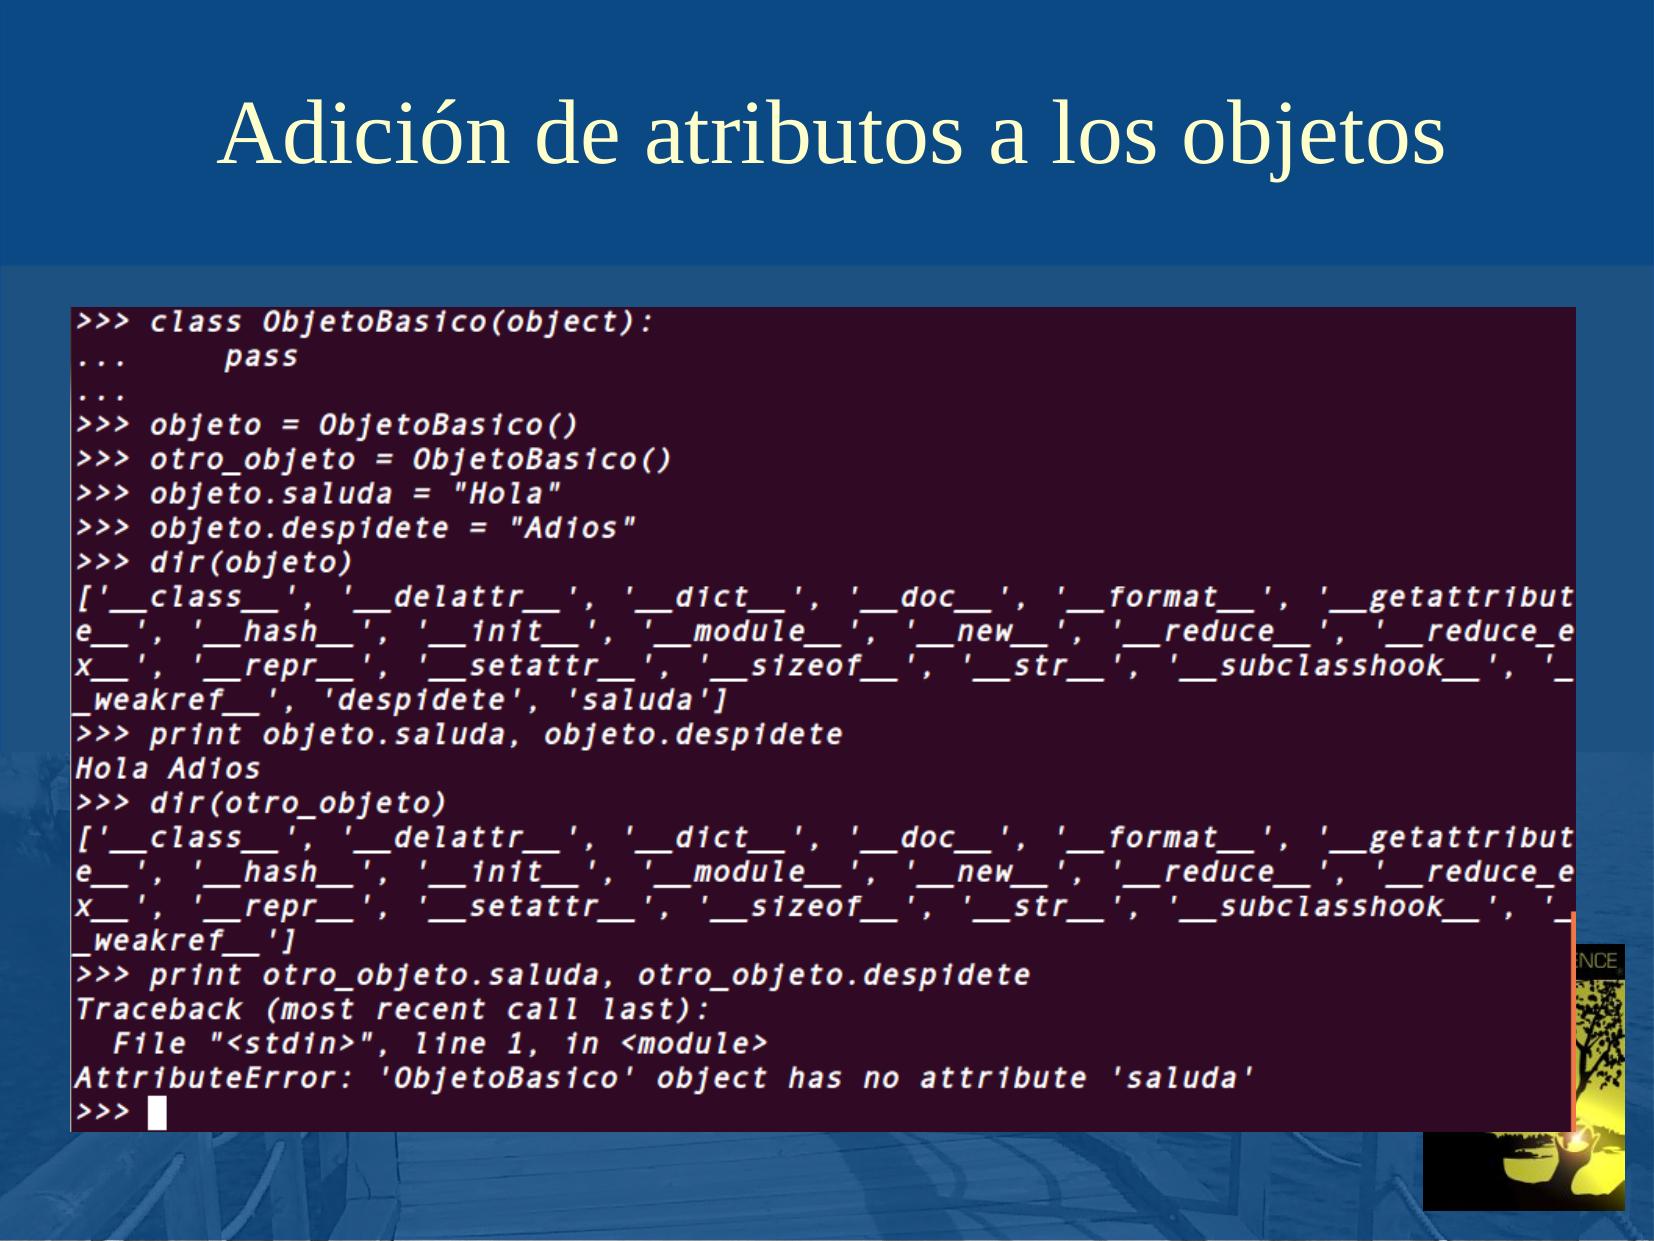

# Adición de atributos a los objetos